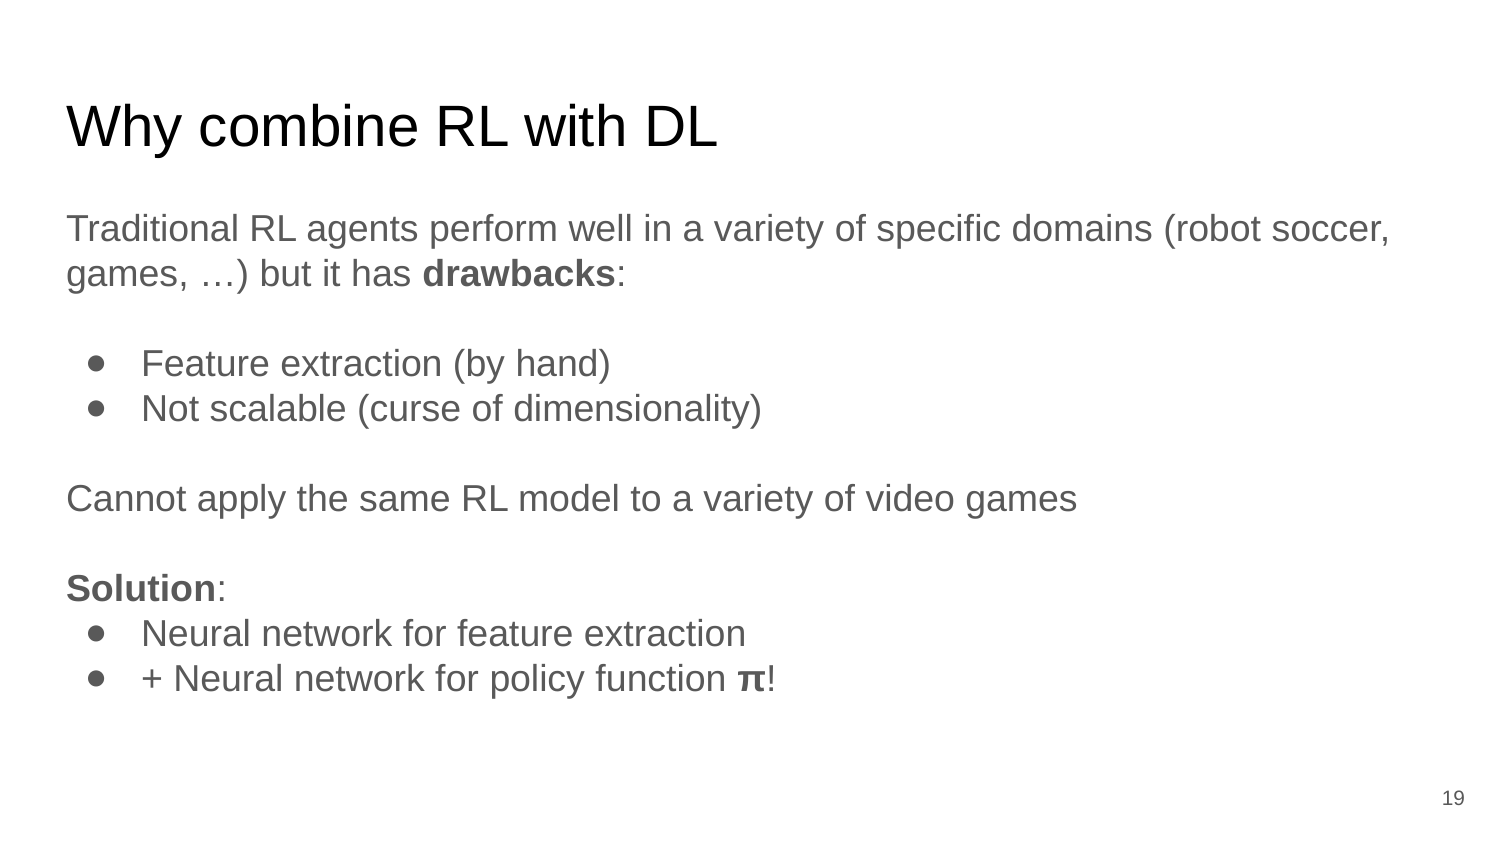

# Why combine RL with DL
Traditional RL agents perform well in a variety of specific domains (robot soccer, games, …) but it has drawbacks:
Feature extraction (by hand)
Not scalable (curse of dimensionality)
Cannot apply the same RL model to a variety of video games
Solution:
Neural network for feature extraction
+ Neural network for policy function π!